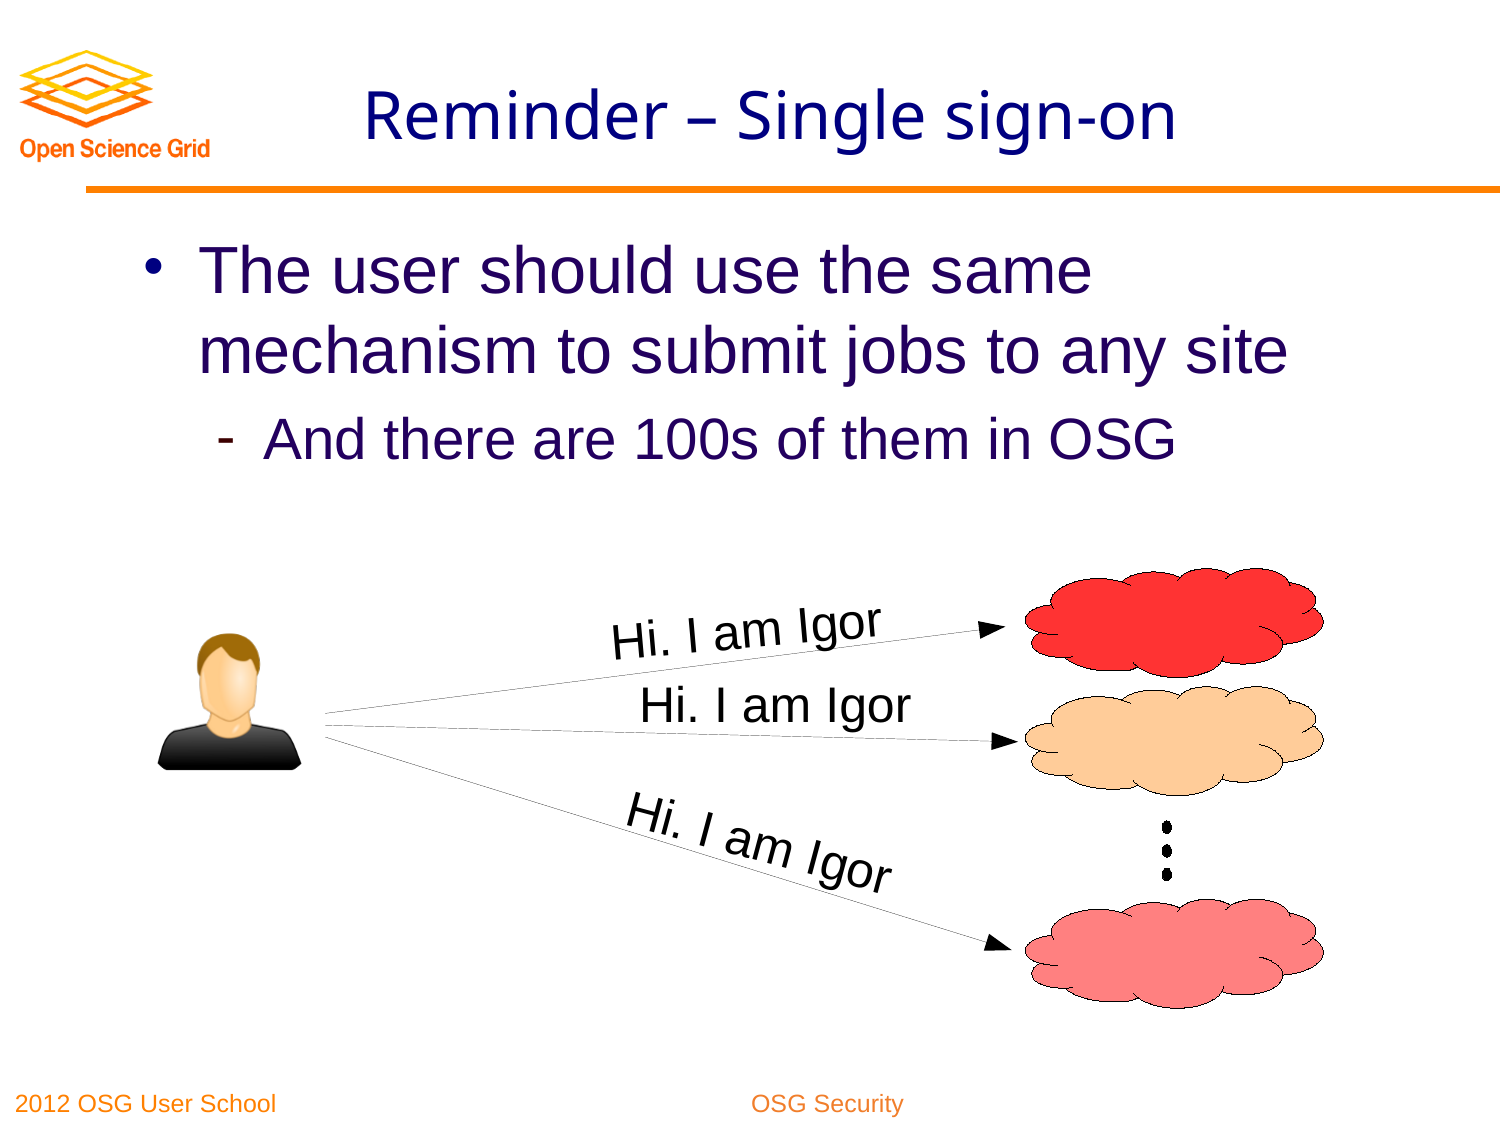

# Reminder – Single sign-on
The user should use the same mechanism to submit jobs to any site
And there are 100s of them in OSG
Hi. I am Igor
Hi. I am Igor
Hi. I am Igor